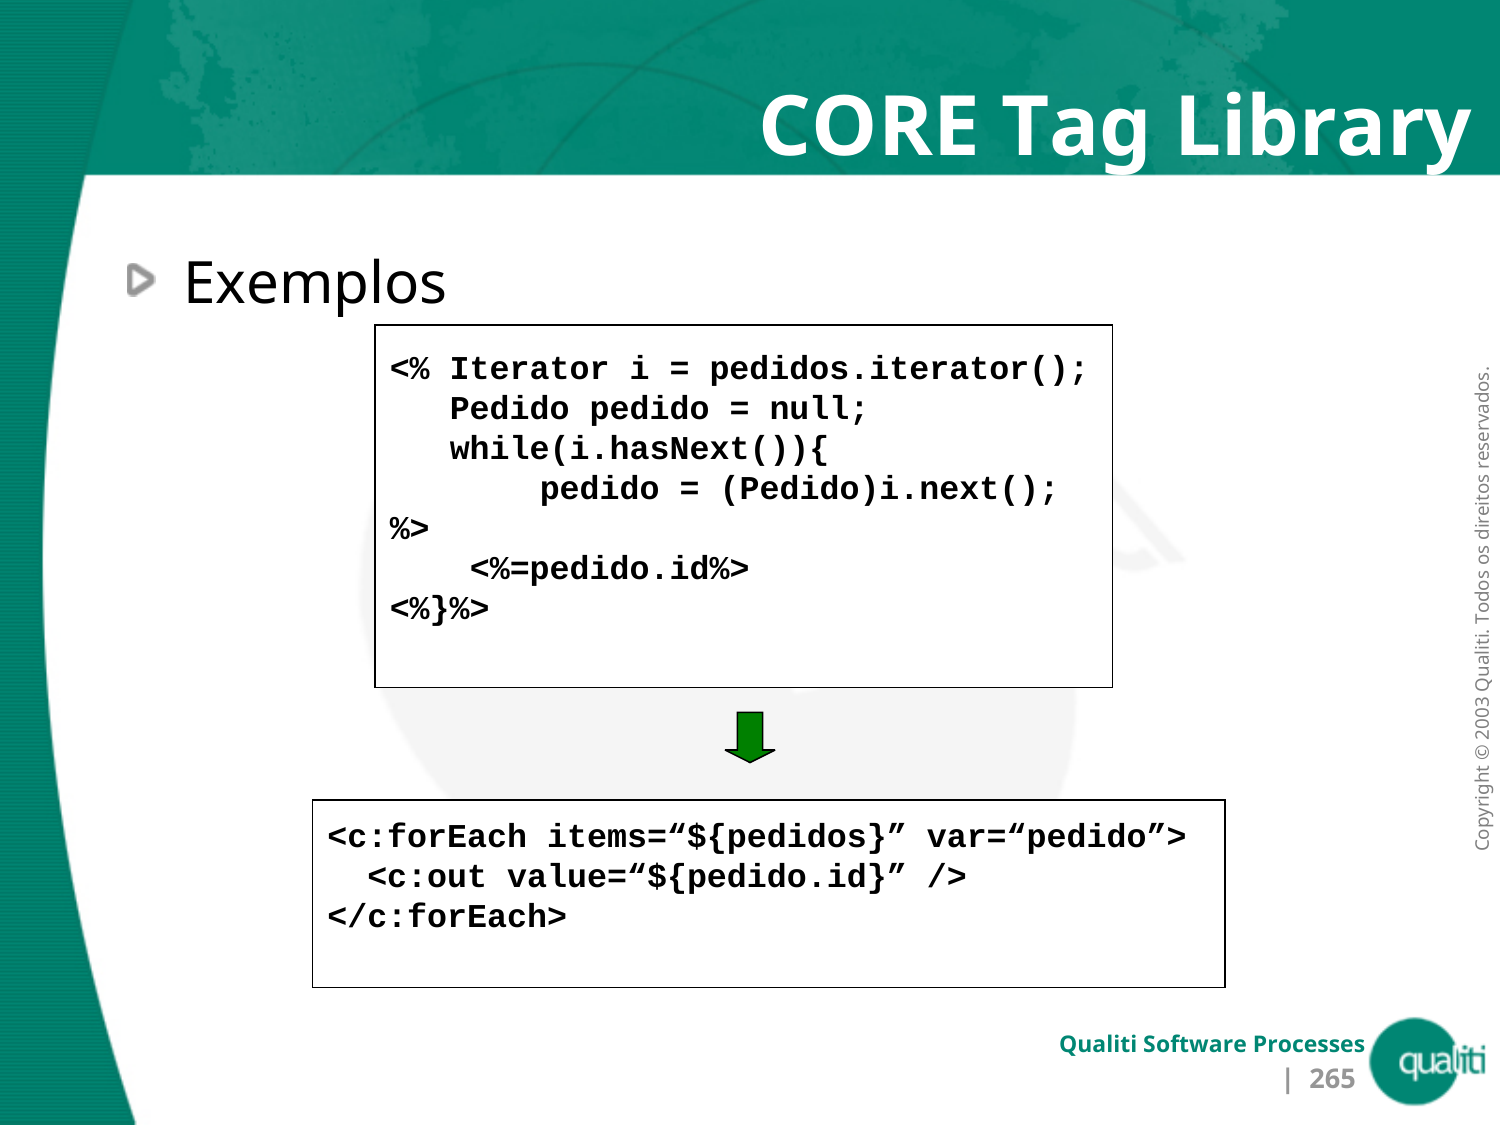

# CORE Tag Library
Exemplos
<% Iterator i = pedidos.iterator();
 Pedido pedido = null;
 while(i.hasNext()){
 	pedido = (Pedido)i.next();
%>
 <%=pedido.id%>
<%}%>
<c:forEach items=“${pedidos}” var=“pedido”>
 <c:out value=“${pedido.id}” />
</c:forEach>